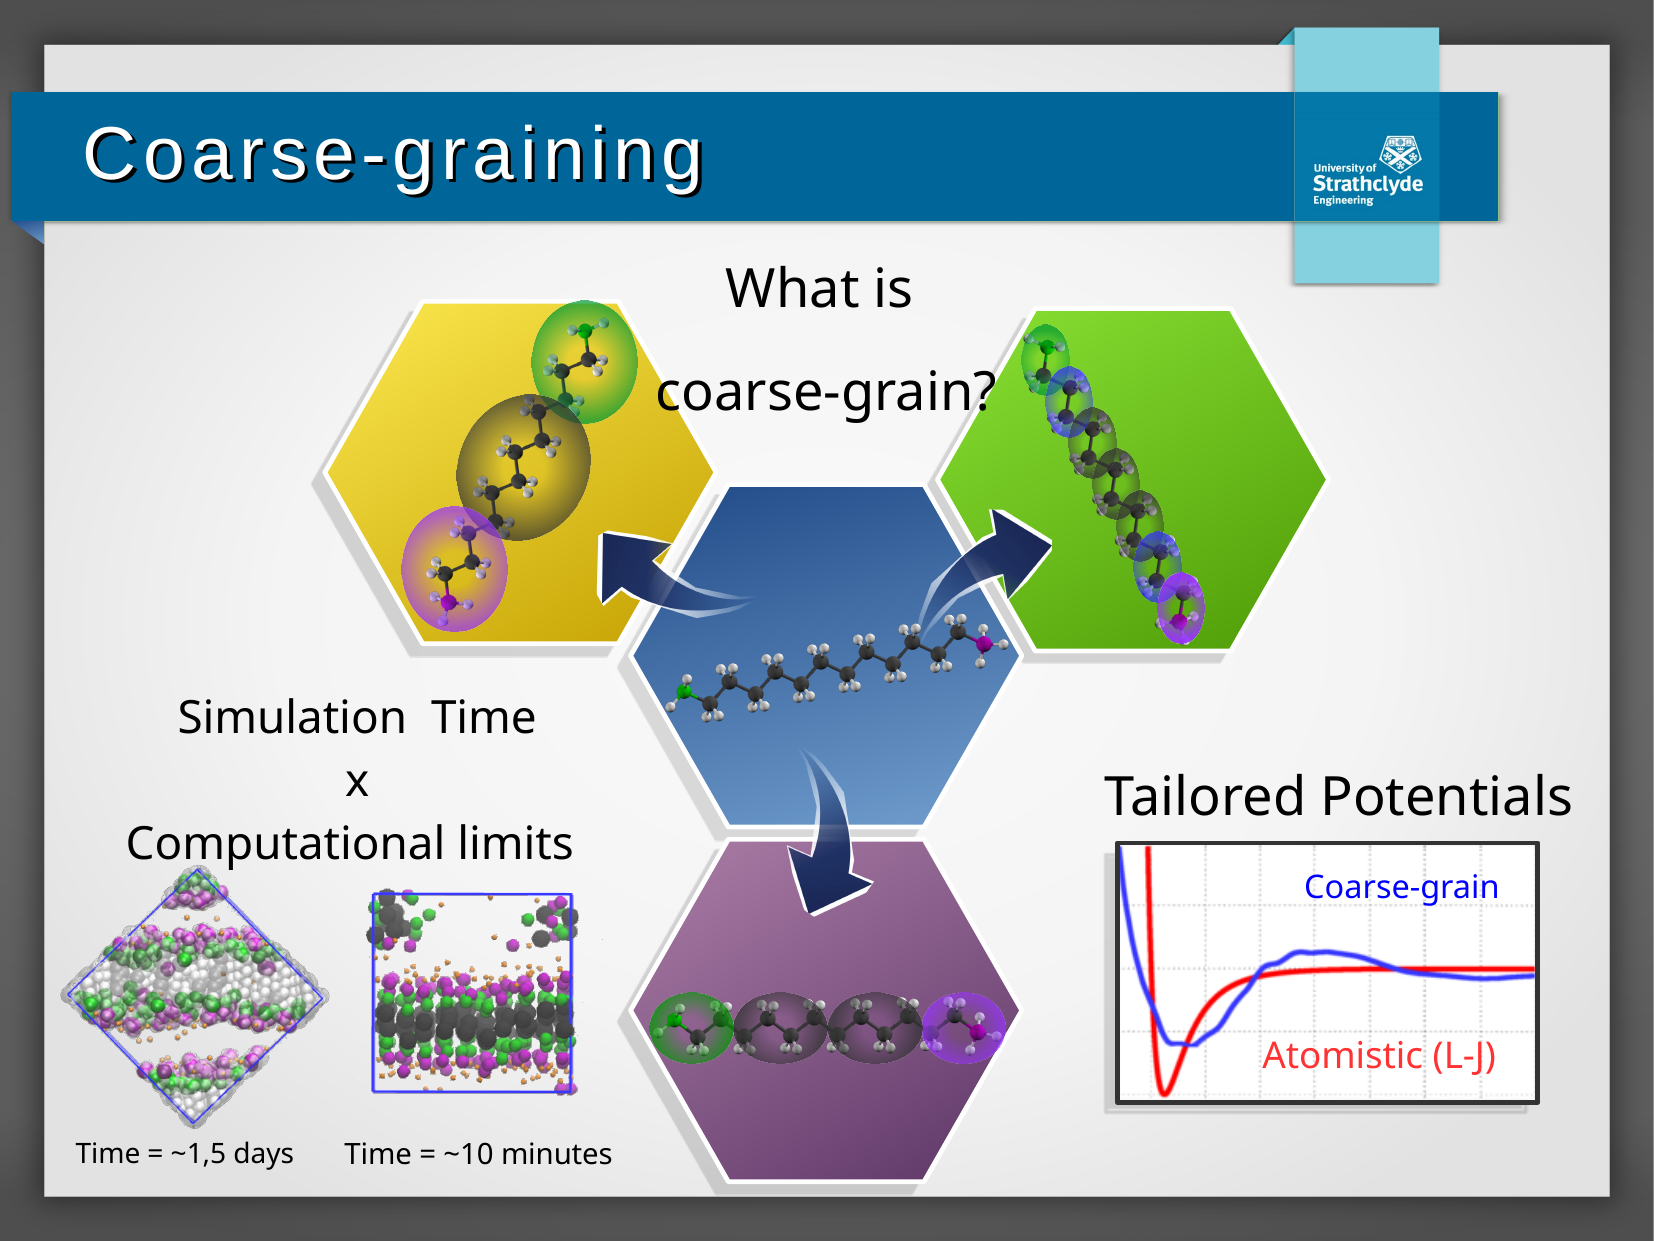

# Coarse-graining
What is
coarse-grain?
Simulation Time
x
Computational limits
Tailored Potentials
Coarse-grain
Atomistic (L-J)
Time = ~10 minutes
Time = ~1,5 days